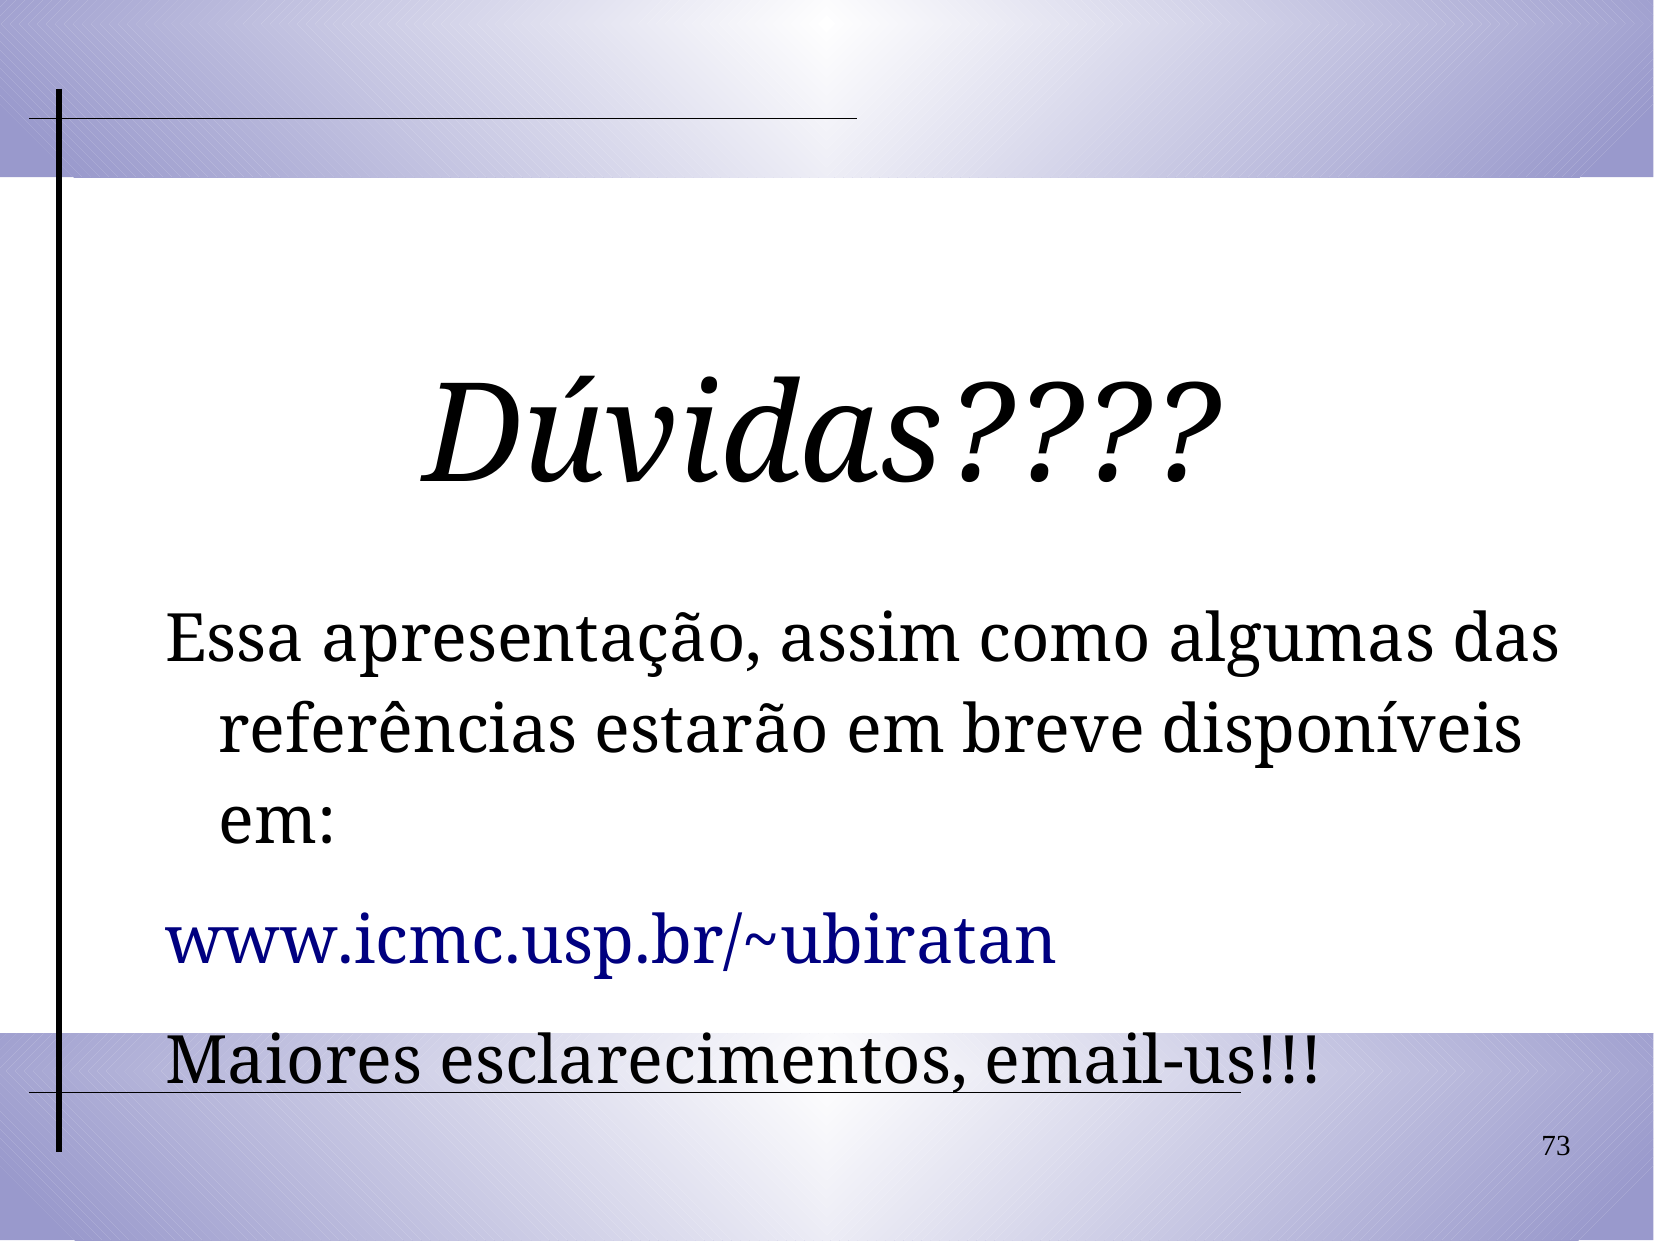

# Dúvidas????
Essa apresentação, assim como algumas das referências estarão em breve disponíveis em:
www.icmc.usp.br/~ubiratan
Maiores esclarecimentos, email-us!!!
73